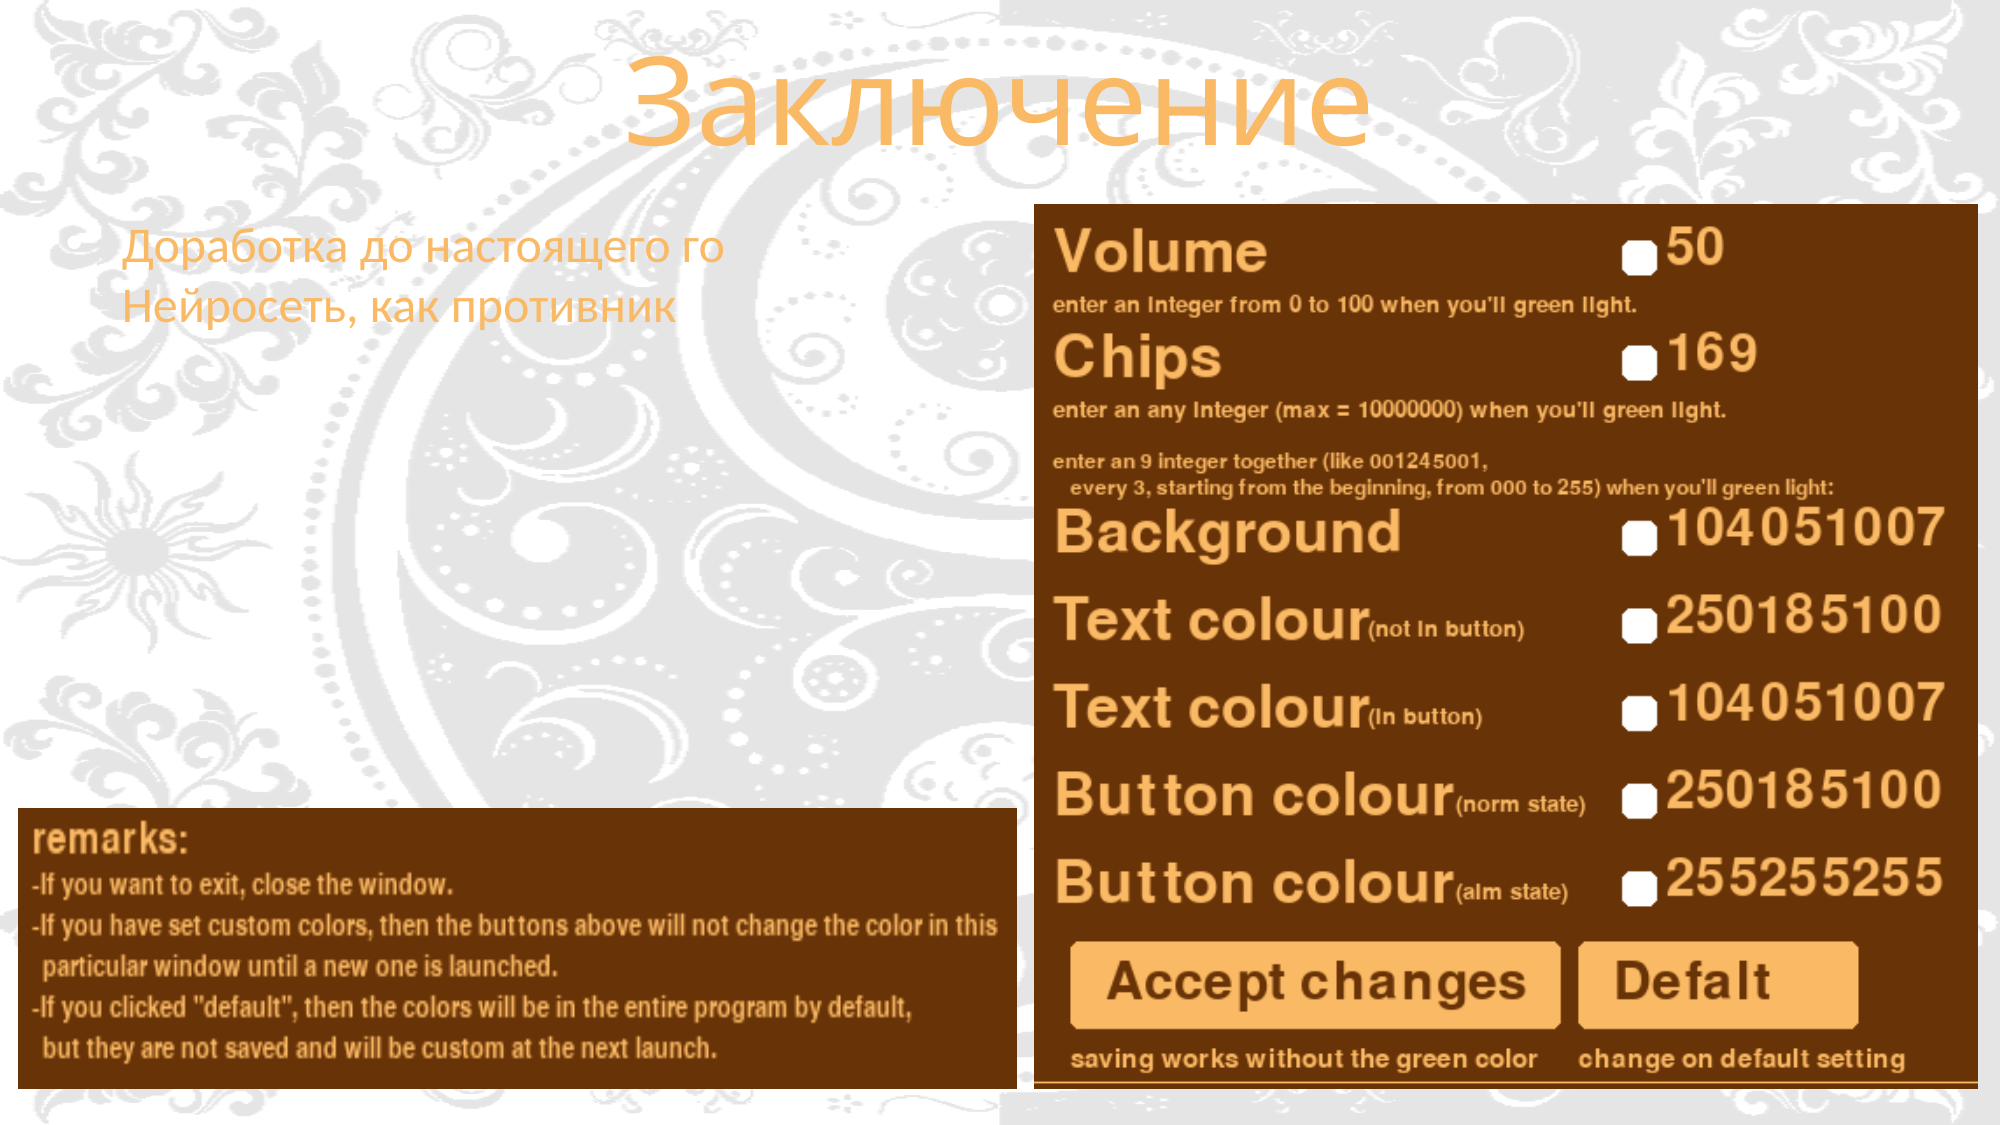

# Заключение
Доработка до настоящего го
Нейросеть, как противник